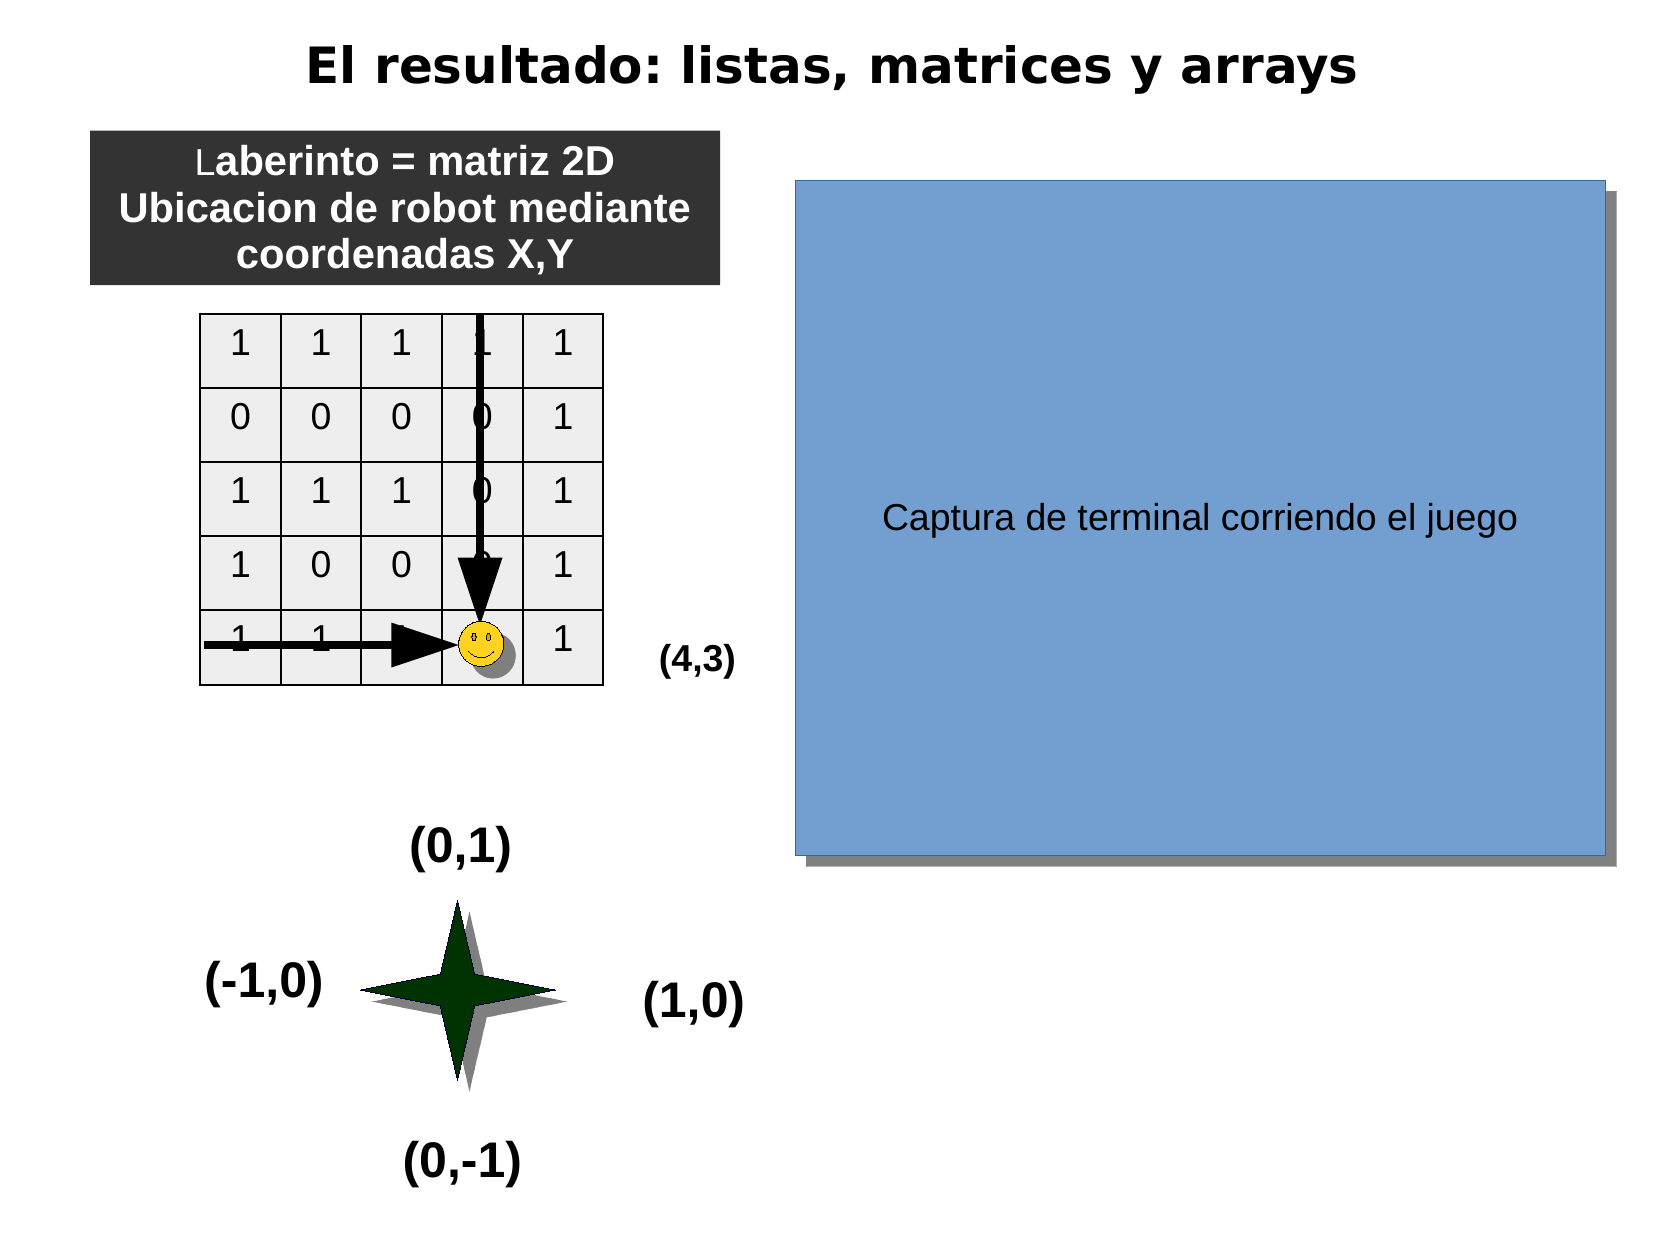

El resultado: listas, matrices y arrays
Laberinto = matriz 2D
Ubicacion de robot mediante coordenadas X,Y
Captura de terminal corriendo el juego
| 1 | 1 | 1 | 1 | 1 |
| --- | --- | --- | --- | --- |
| 0 | 0 | 0 | 0 | 1 |
| 1 | 1 | 1 | 0 | 1 |
| 1 | 0 | 0 | 0 | 1 |
| 1 | 1 | 1 | 0 | 1 |
(4,3)
(0,1)
(-1,0)
(1,0)
(0,-1)